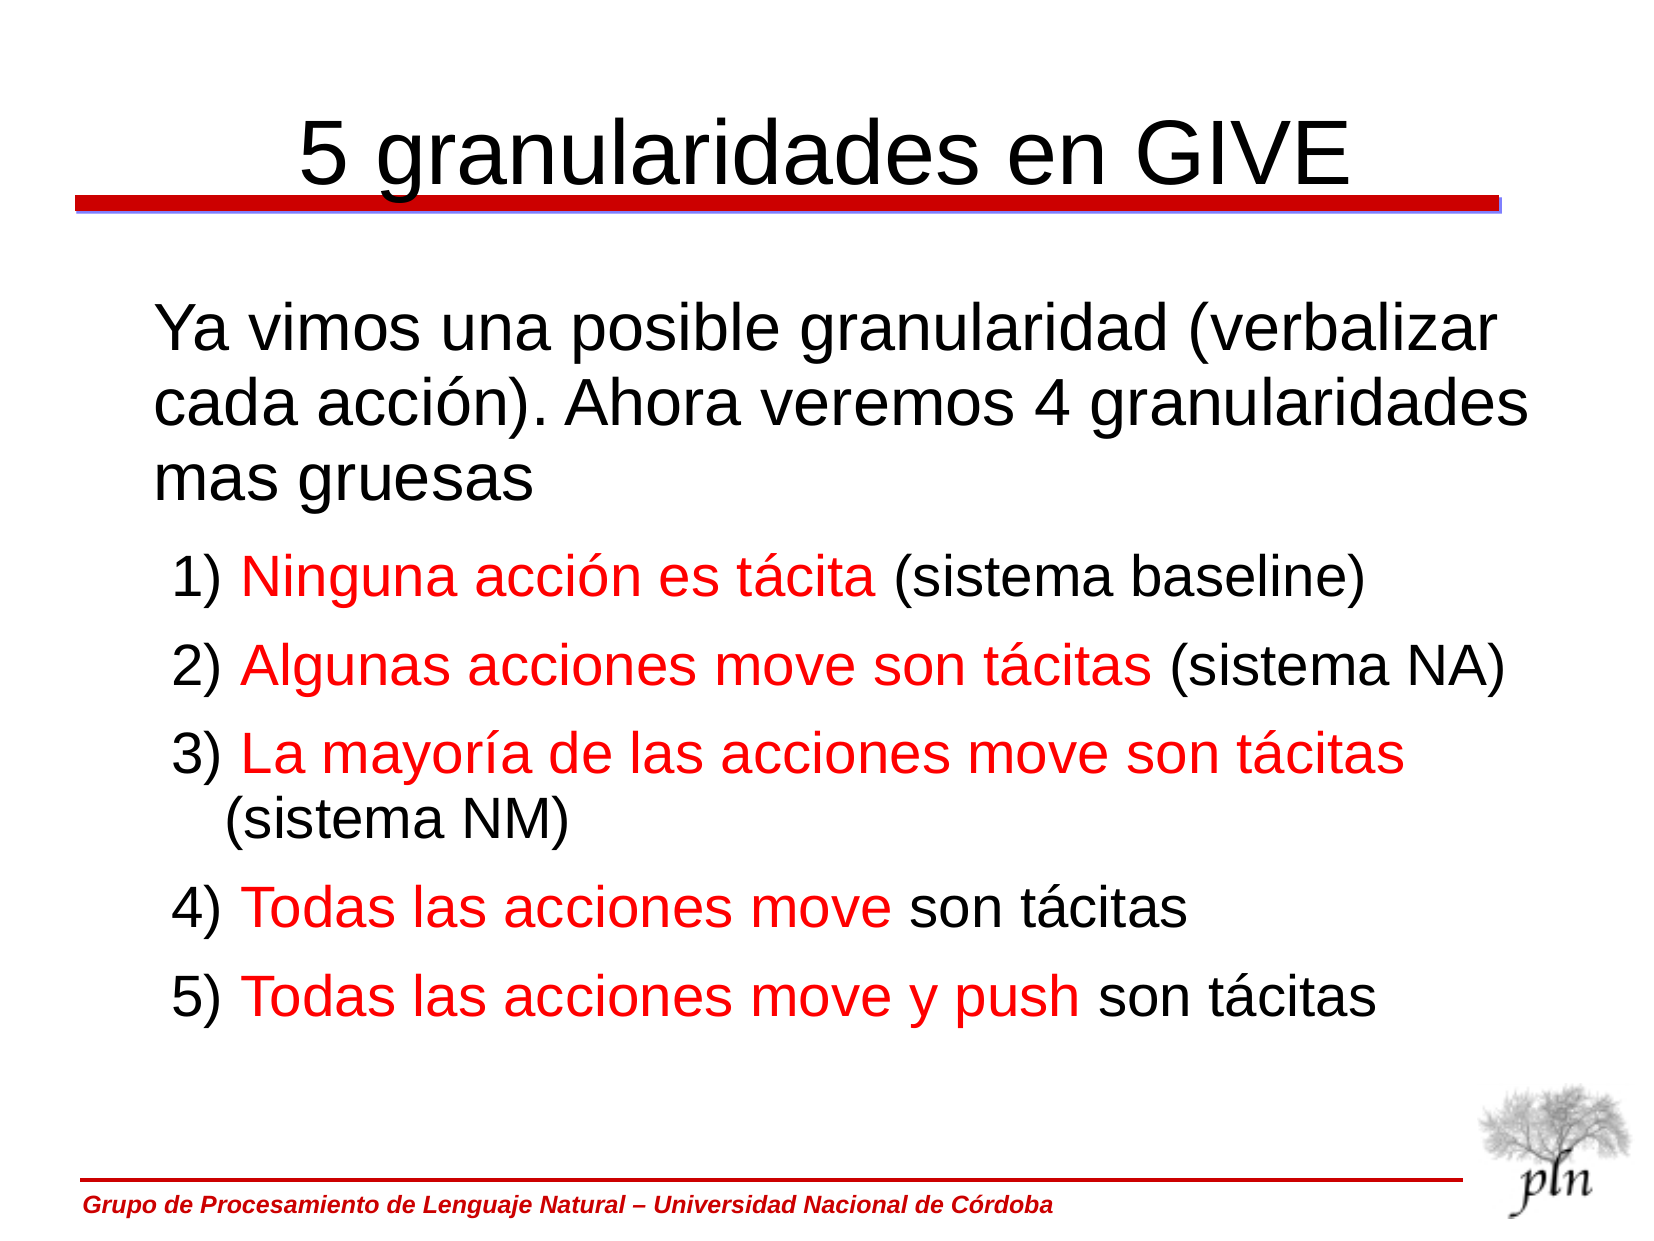

# 5 granularidades en GIVE
Ya vimos una posible granularidad (verbalizar cada acción). Ahora veremos 4 granularidades mas gruesas
 Ninguna acción es tácita (sistema baseline)
 Algunas acciones move son tácitas (sistema NA)
 La mayoría de las acciones move son tácitas (sistema NM)
 Todas las acciones move son tácitas
 Todas las acciones move y push son tácitas